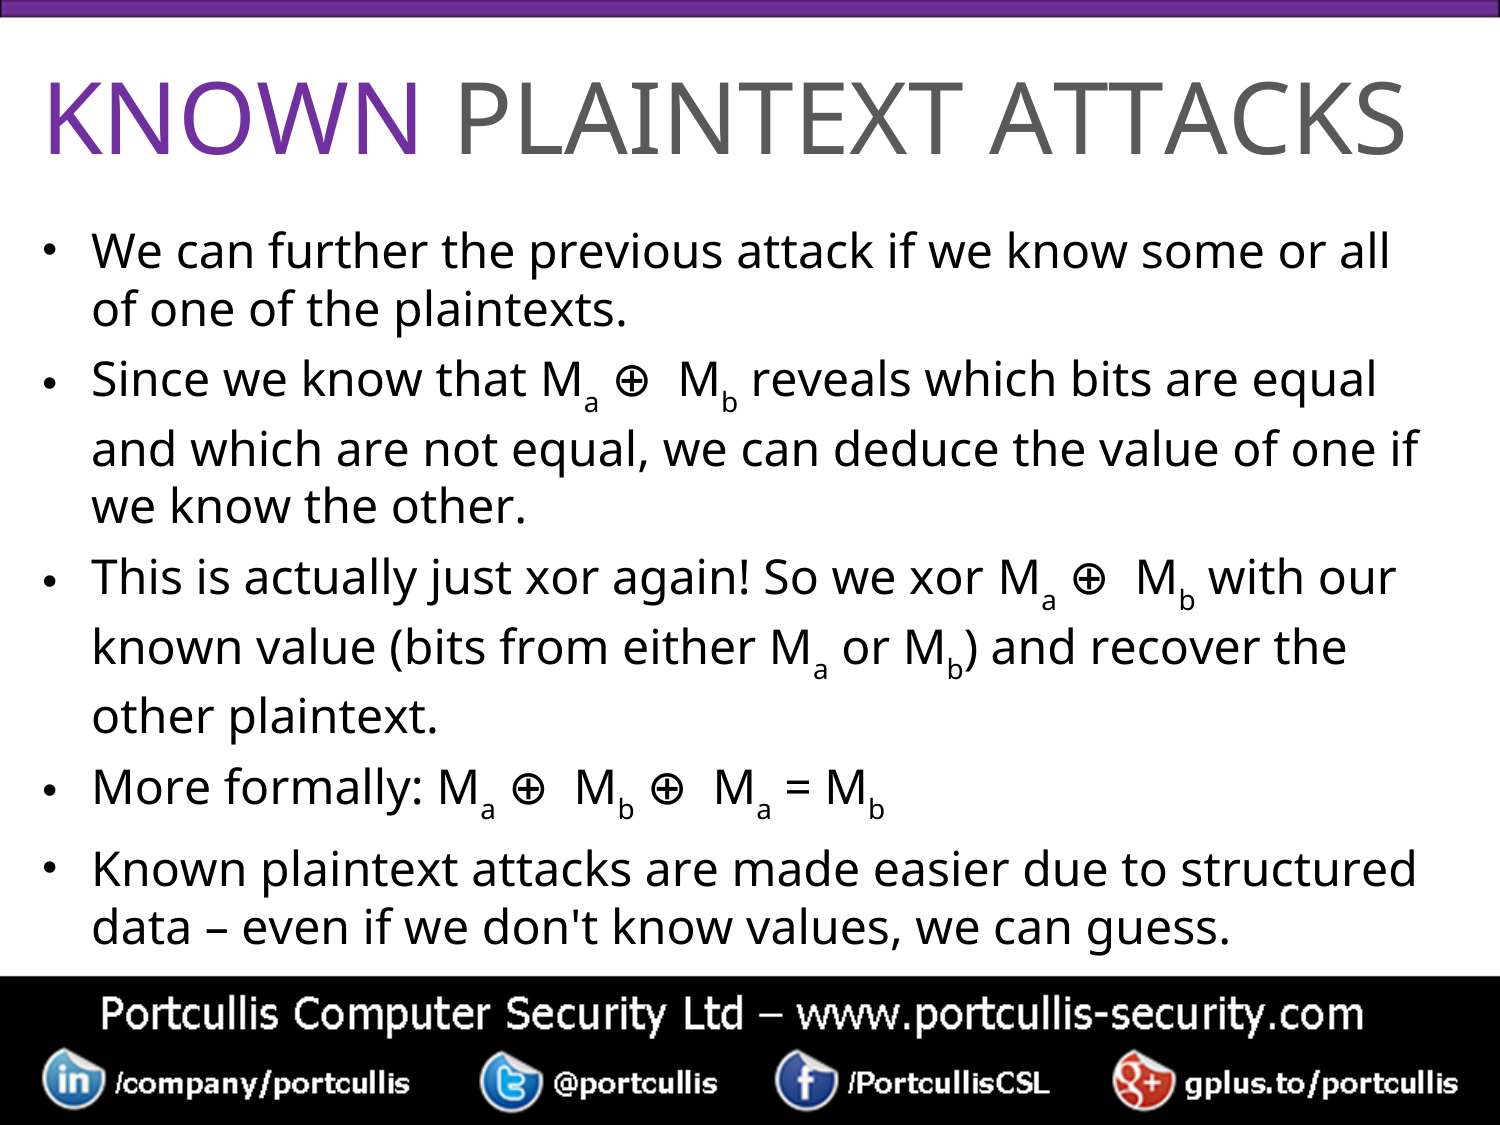

# KNOWN PLAINTEXT ATTACKS
We can further the previous attack if we know some or all of one of the plaintexts.
Since we know that Ma ⊕ Mb reveals which bits are equal and which are not equal, we can deduce the value of one if we know the other.
This is actually just xor again! So we xor Ma ⊕ Mb with our known value (bits from either Ma or Mb) and recover the other plaintext.
More formally: Ma ⊕ Mb ⊕ Ma = Mb
Known plaintext attacks are made easier due to structured data – even if we don't know values, we can guess.